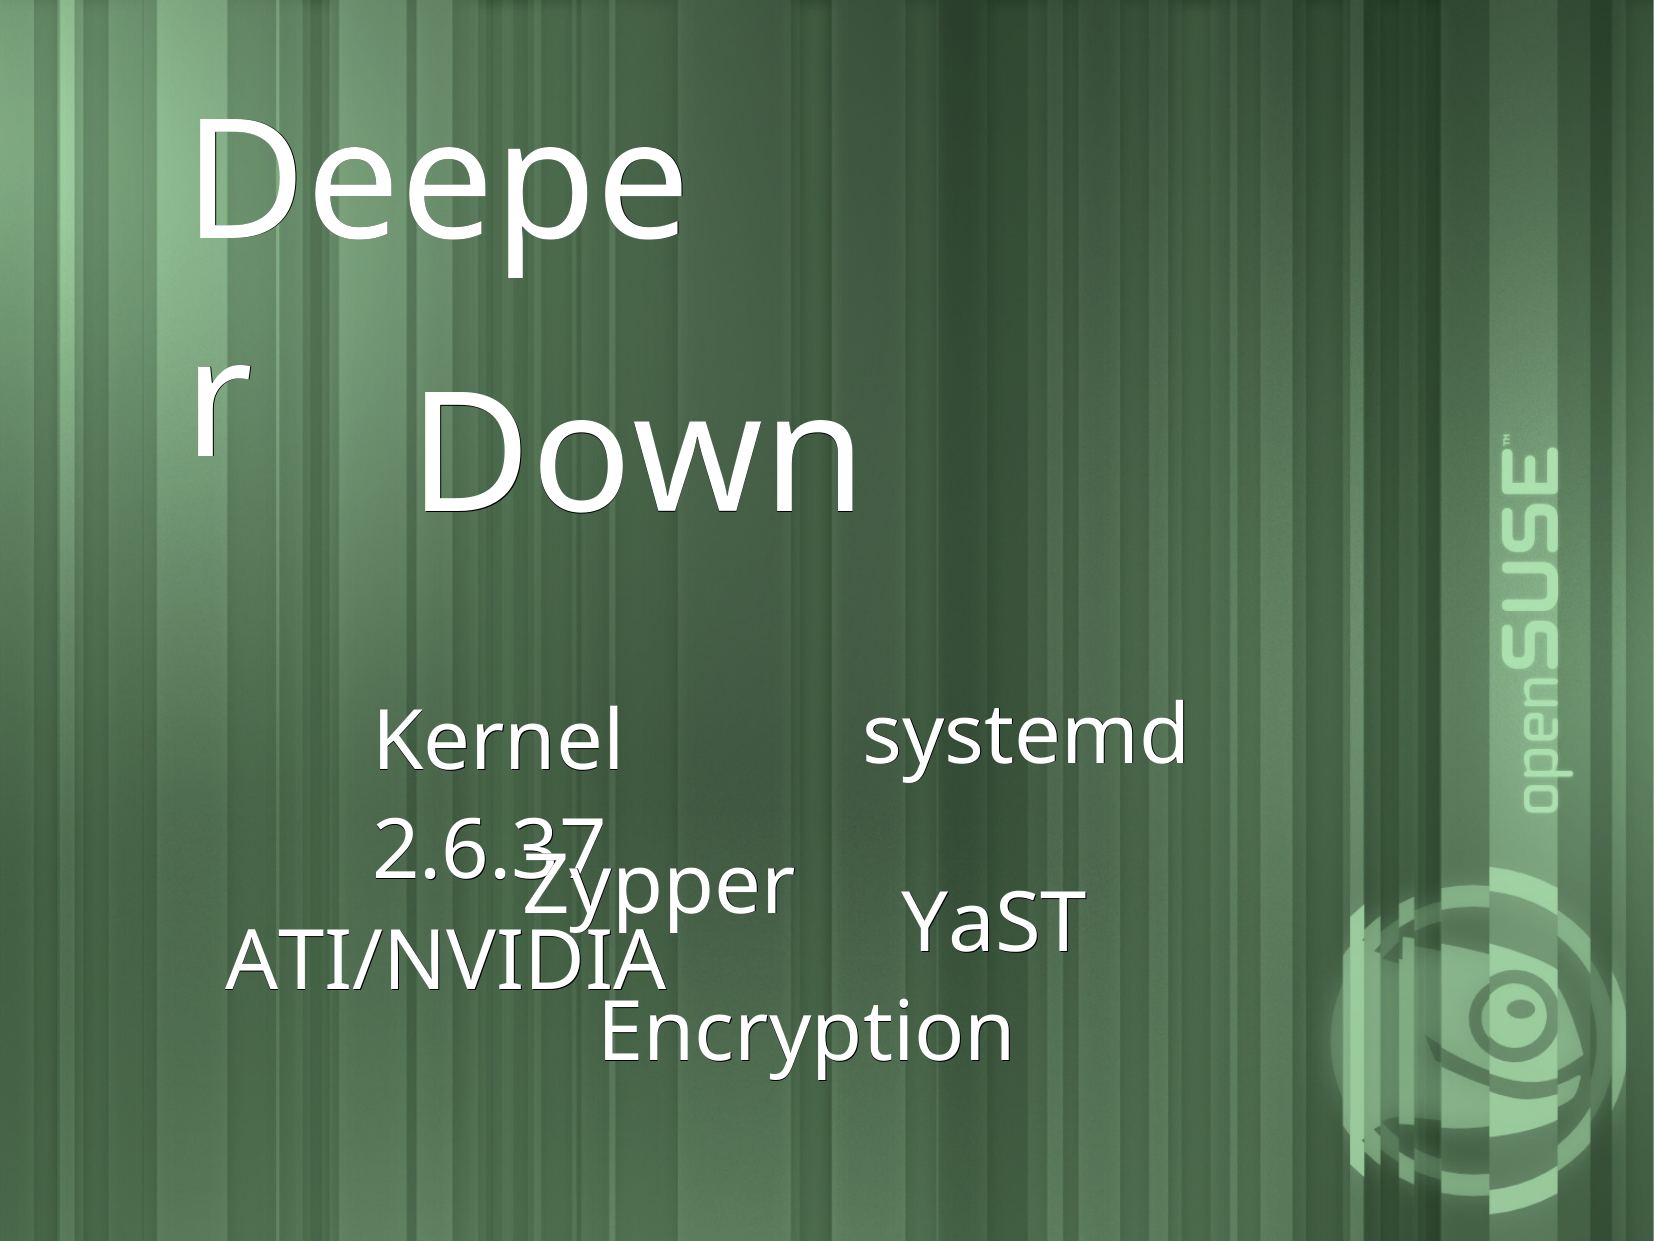

# Deeper
Down
systemd
Kernel 2.6.37
Zypper
 YaST Encryption
ATI/NVIDIA